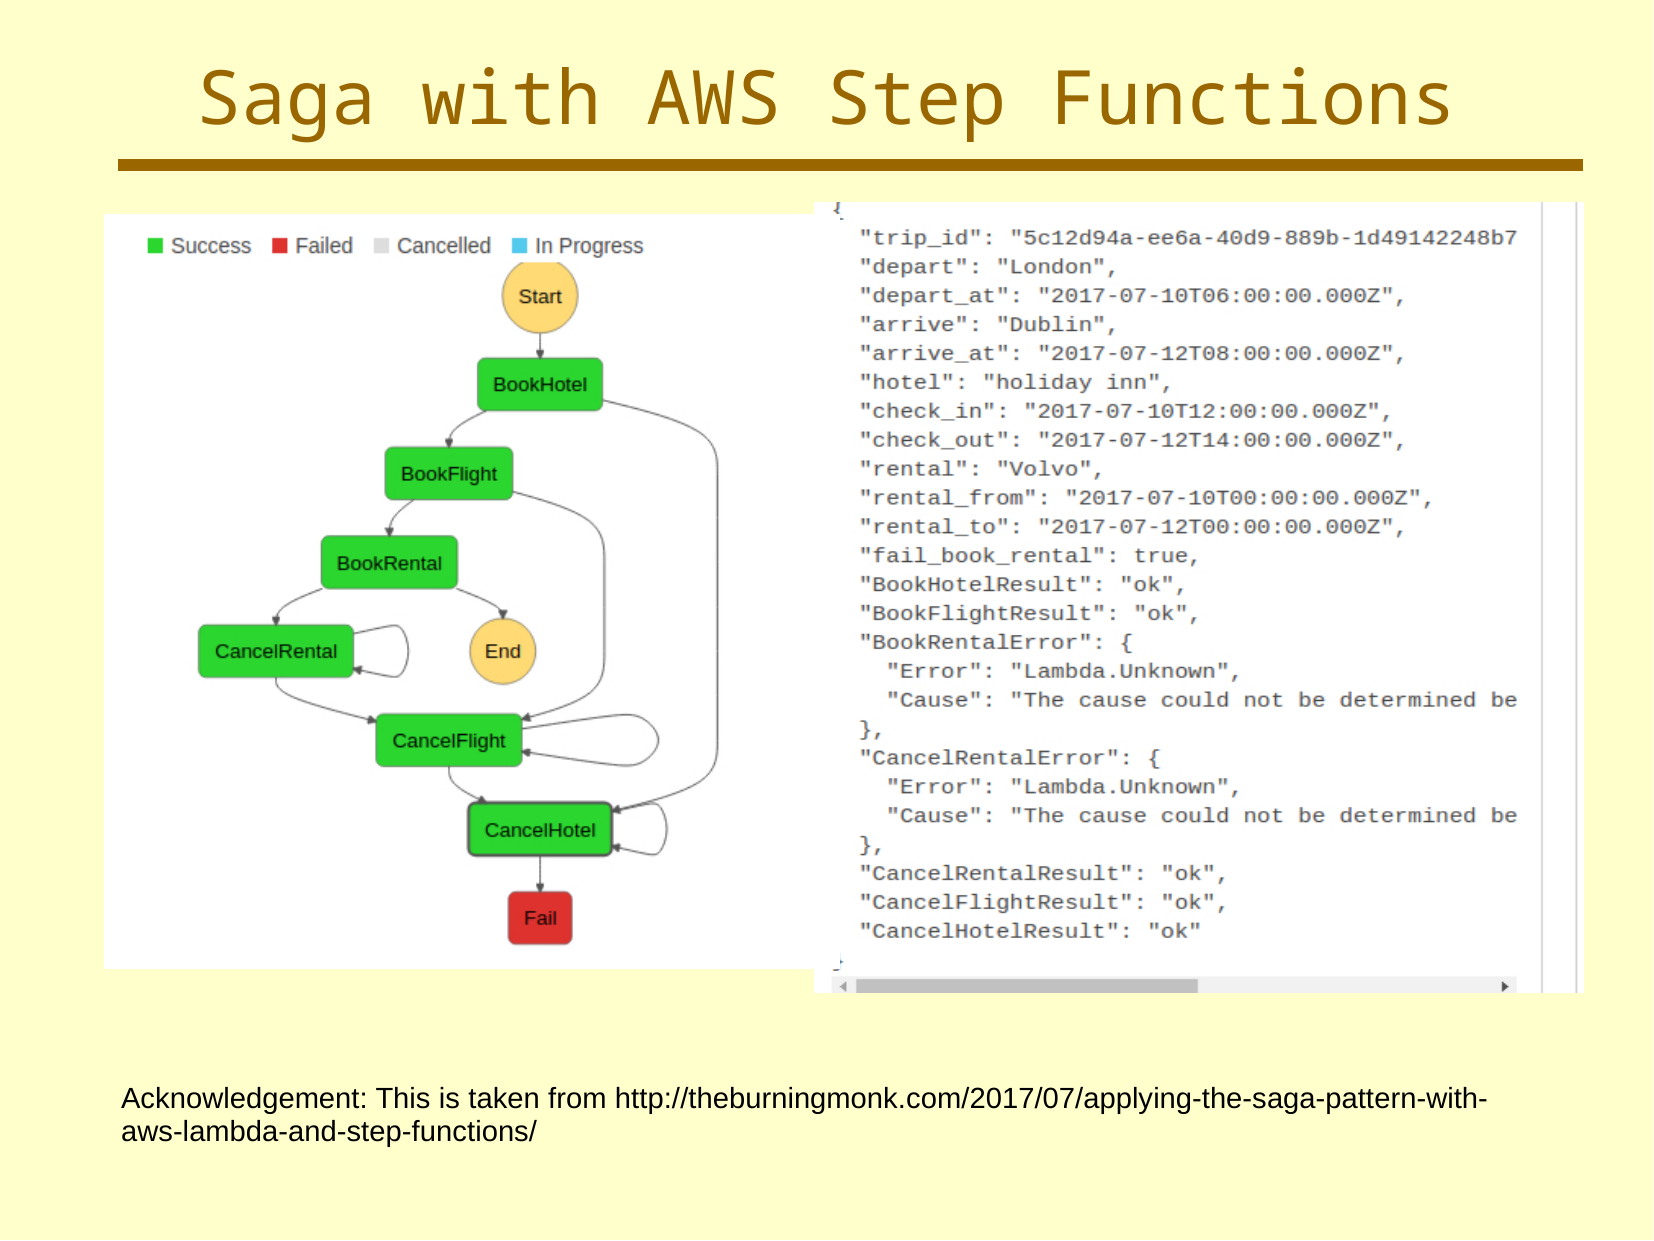

# Saga with AWS Step Functions
Acknowledgement: This is taken from http://theburningmonk.com/2017/07/applying-the-saga-pattern-with-aws-lambda-and-step-functions/